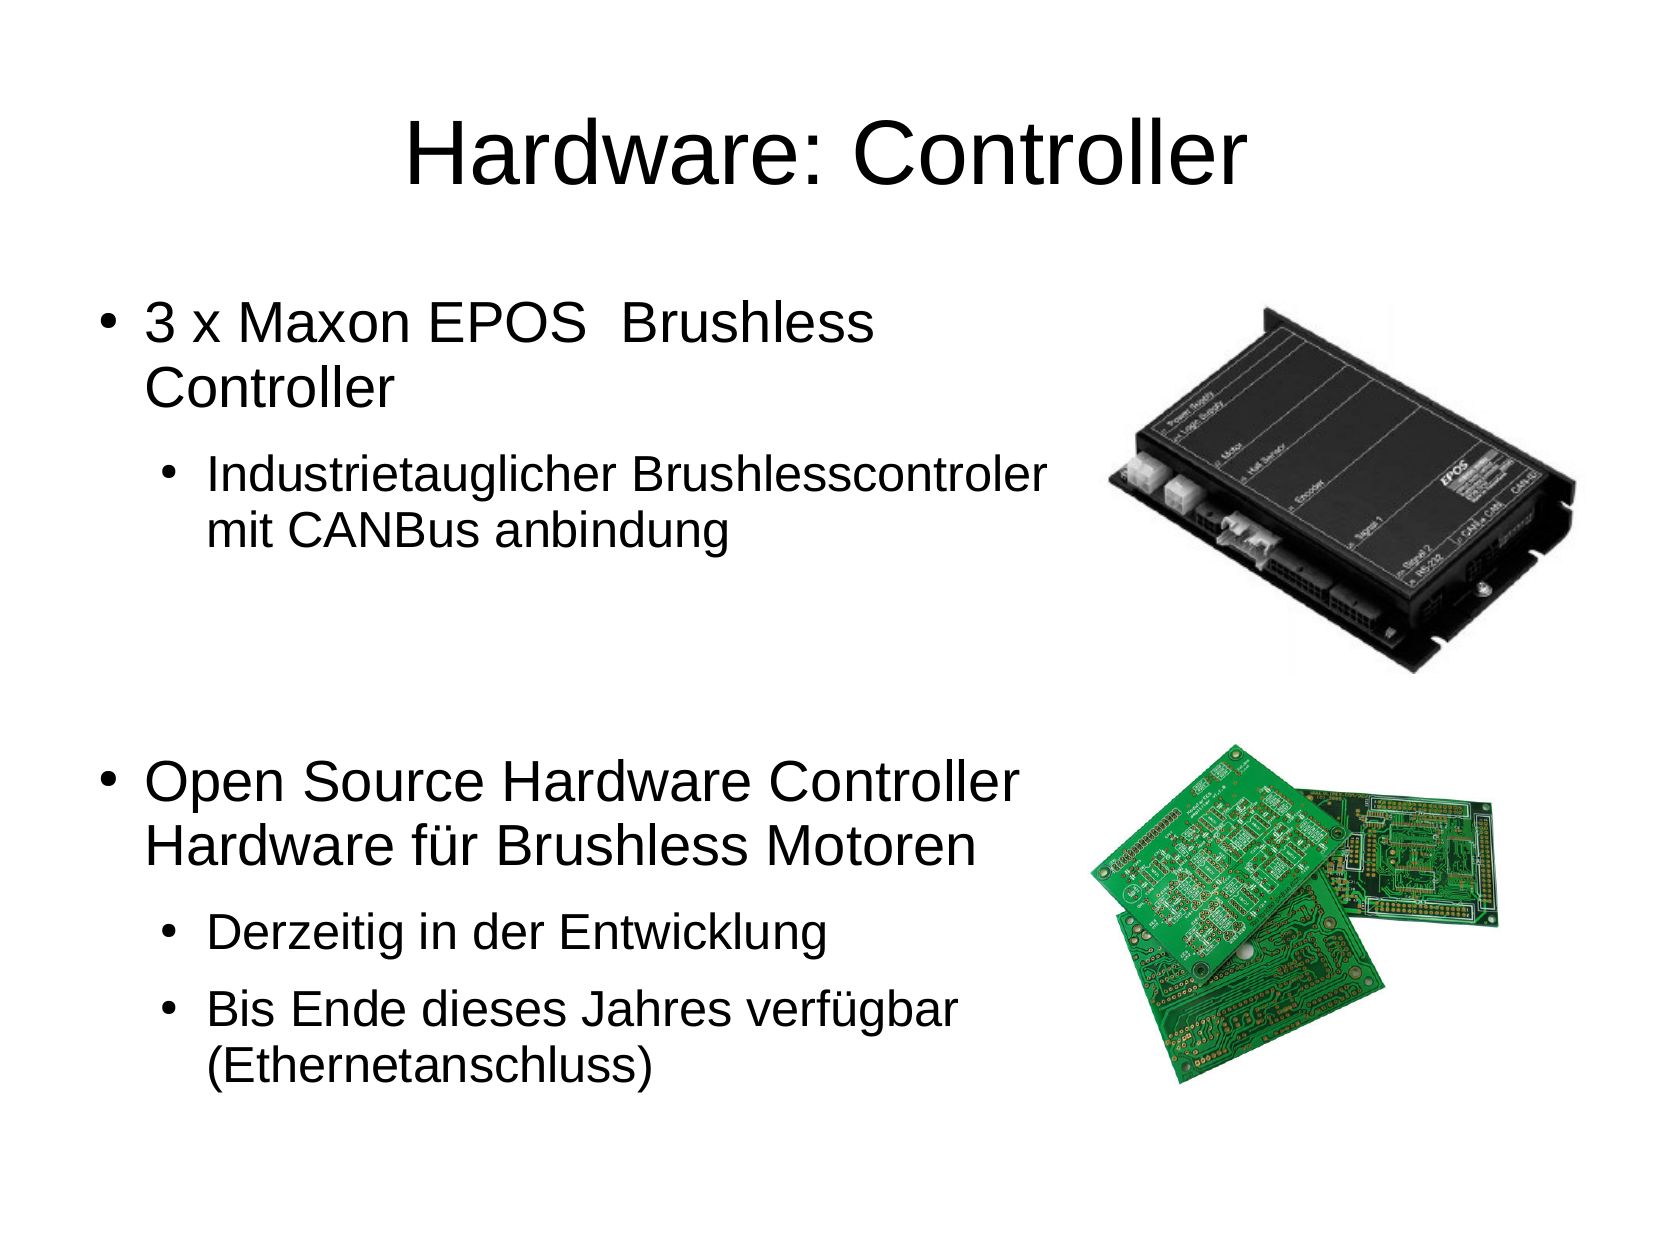

# Hardware: Controller
3 x Maxon EPOS Brushless Controller
Industrietauglicher Brushlesscontroler mit CANBus anbindung
Open Source Hardware Controller
Hardware für Brushless Motoren
Derzeitig in der Entwicklung
Bis Ende dieses Jahres verfügbar (Ethernetanschluss)